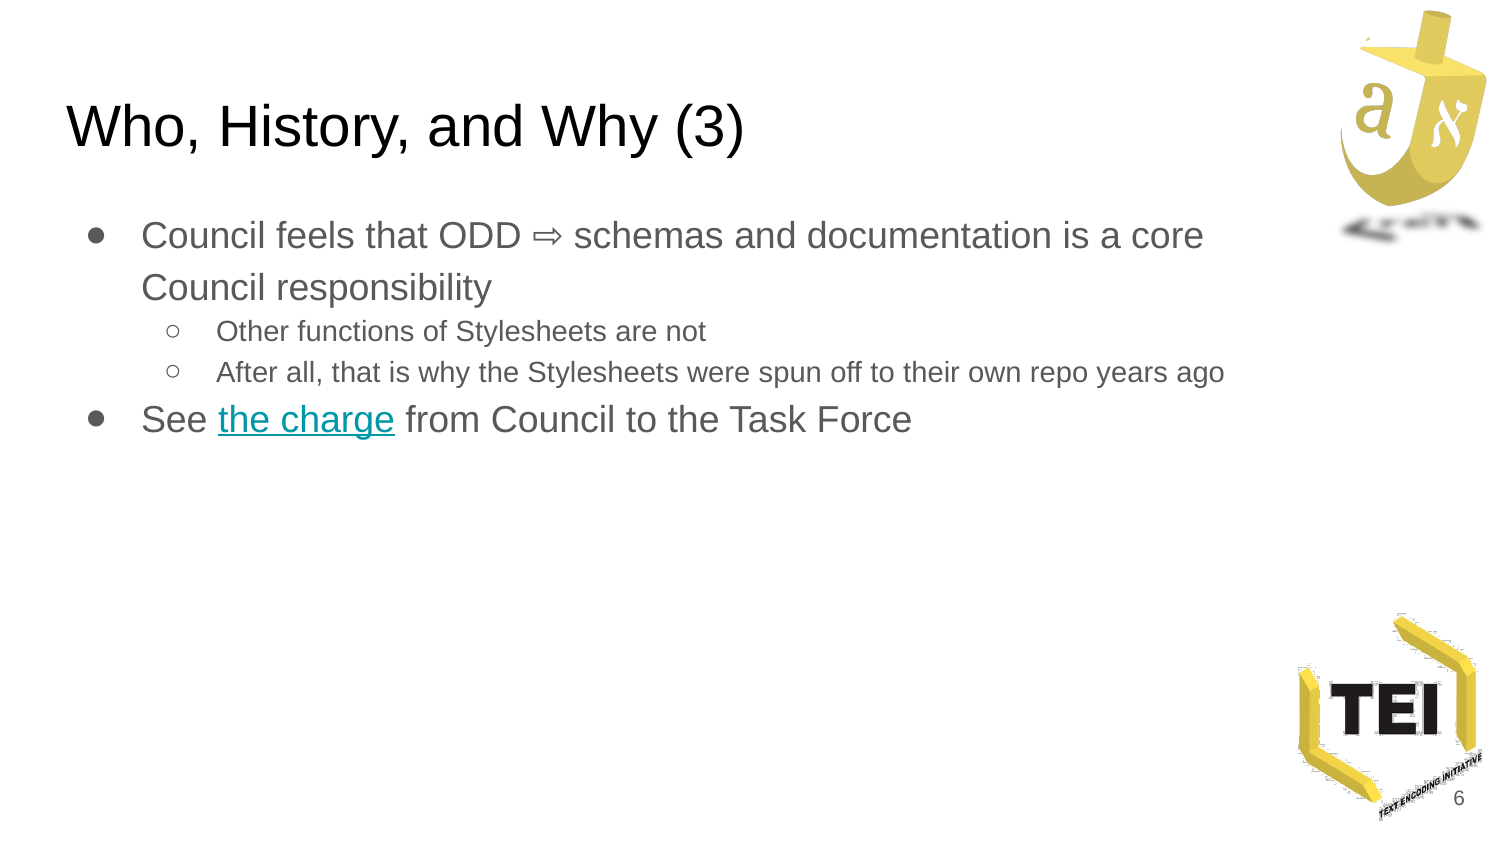

# Who, History, and Why (3)
Council feels that ODD ⇨ schemas and documentation is a core Council responsibility
Other functions of Stylesheets are not
After all, that is why the Stylesheets were spun off to their own repo years ago
See the charge from Council to the Task Force